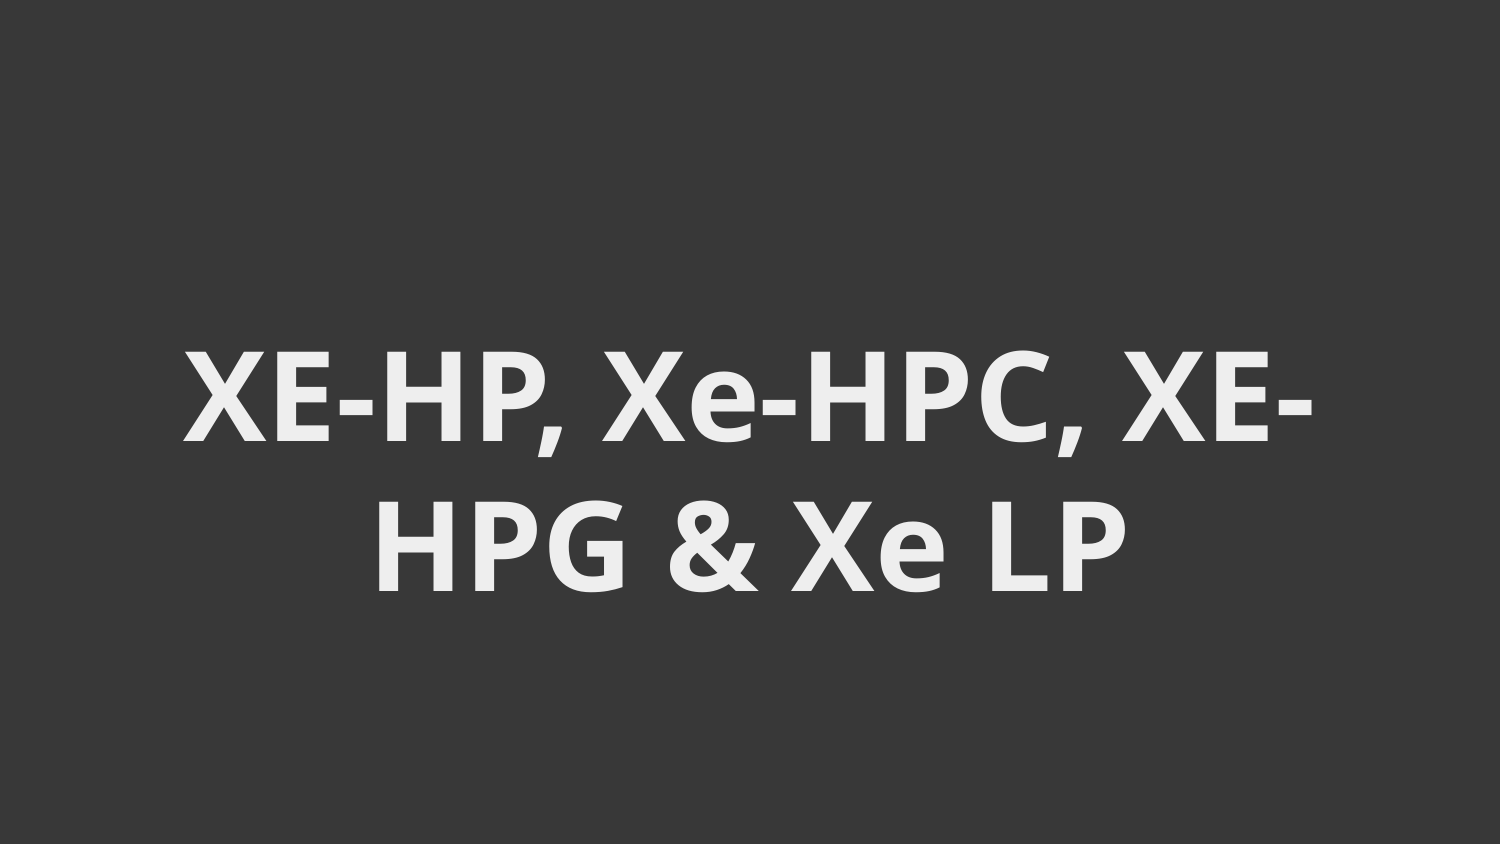

# XE-HP, Xe-HPC, XE-HPG & Xe LP